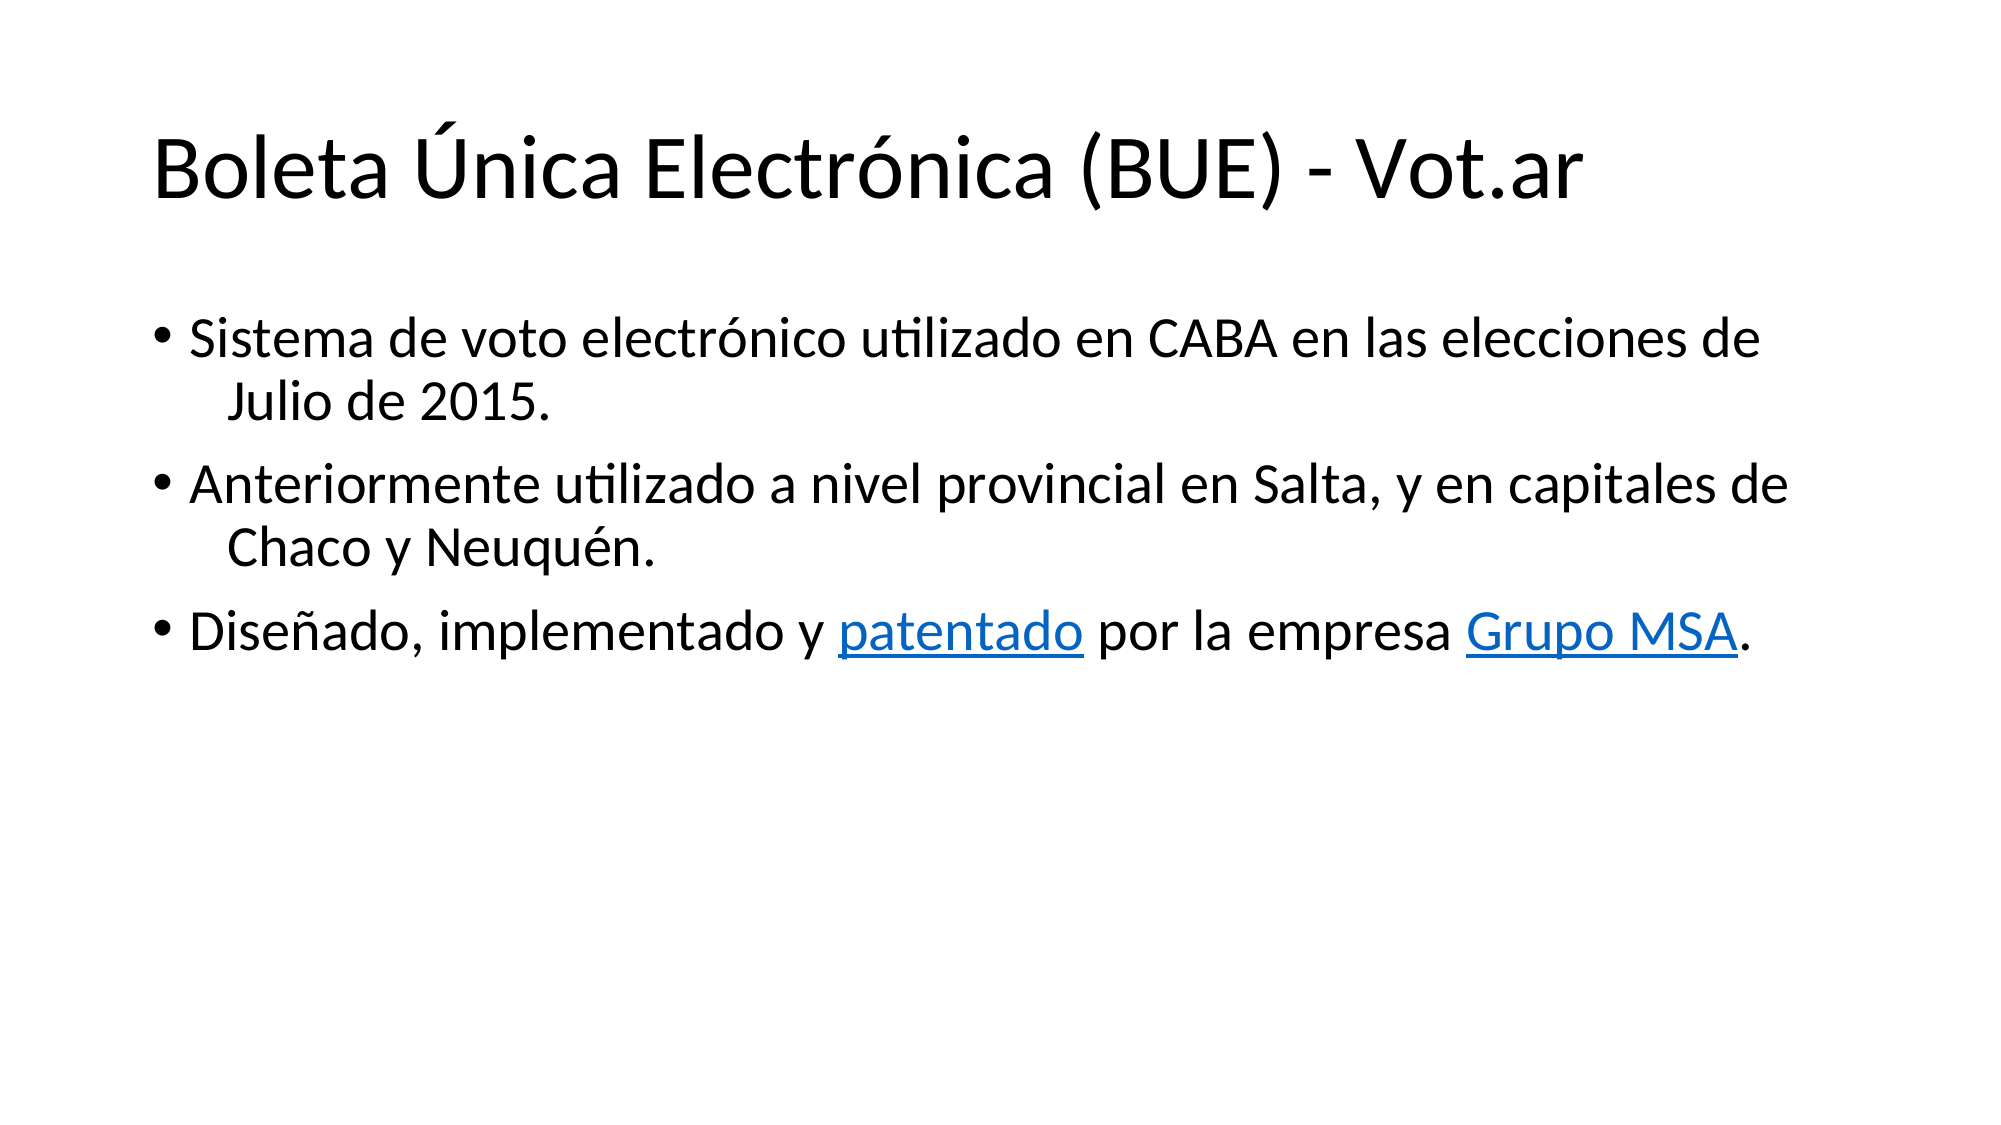

# Boleta Única Electrónica (BUE) - Vot.ar
Sistema de voto electrónico utilizado en CABA en las elecciones de Julio de 2015.
Anteriormente utilizado a nivel provincial en Salta, y en capitales de Chaco y Neuquén.
Diseñado, implementado y patentado por la empresa Grupo MSA.